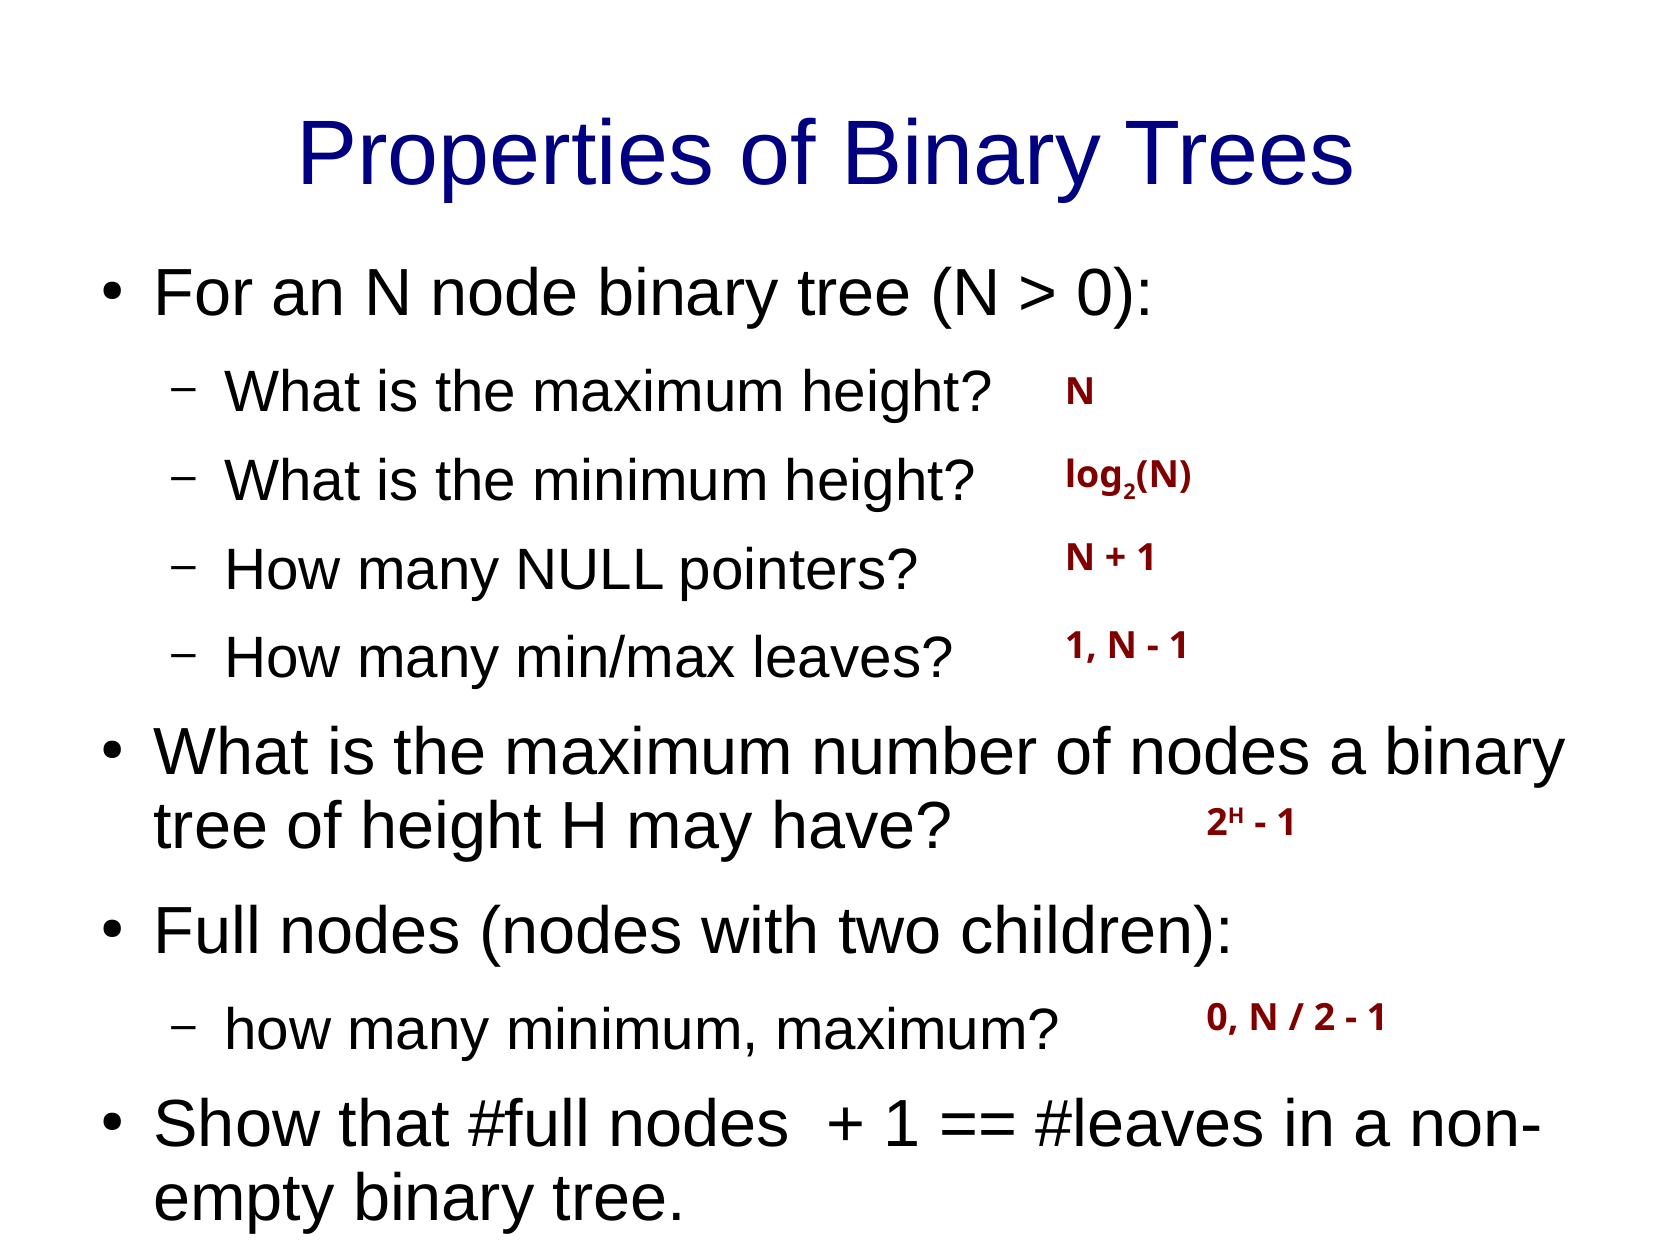

# Properties of Binary Trees
For an N node binary tree (N > 0):
What is the maximum height?
What is the minimum height?
How many NULL pointers?
How many min/max leaves?
What is the maximum number of nodes a binary tree of height H may have?
Full nodes (nodes with two children):
how many minimum, maximum?
Show that #full nodes + 1 == #leaves in a non-empty binary tree.
N
log2(N)
N + 1
1, N - 1
2H - 1
0, N / 2 - 1